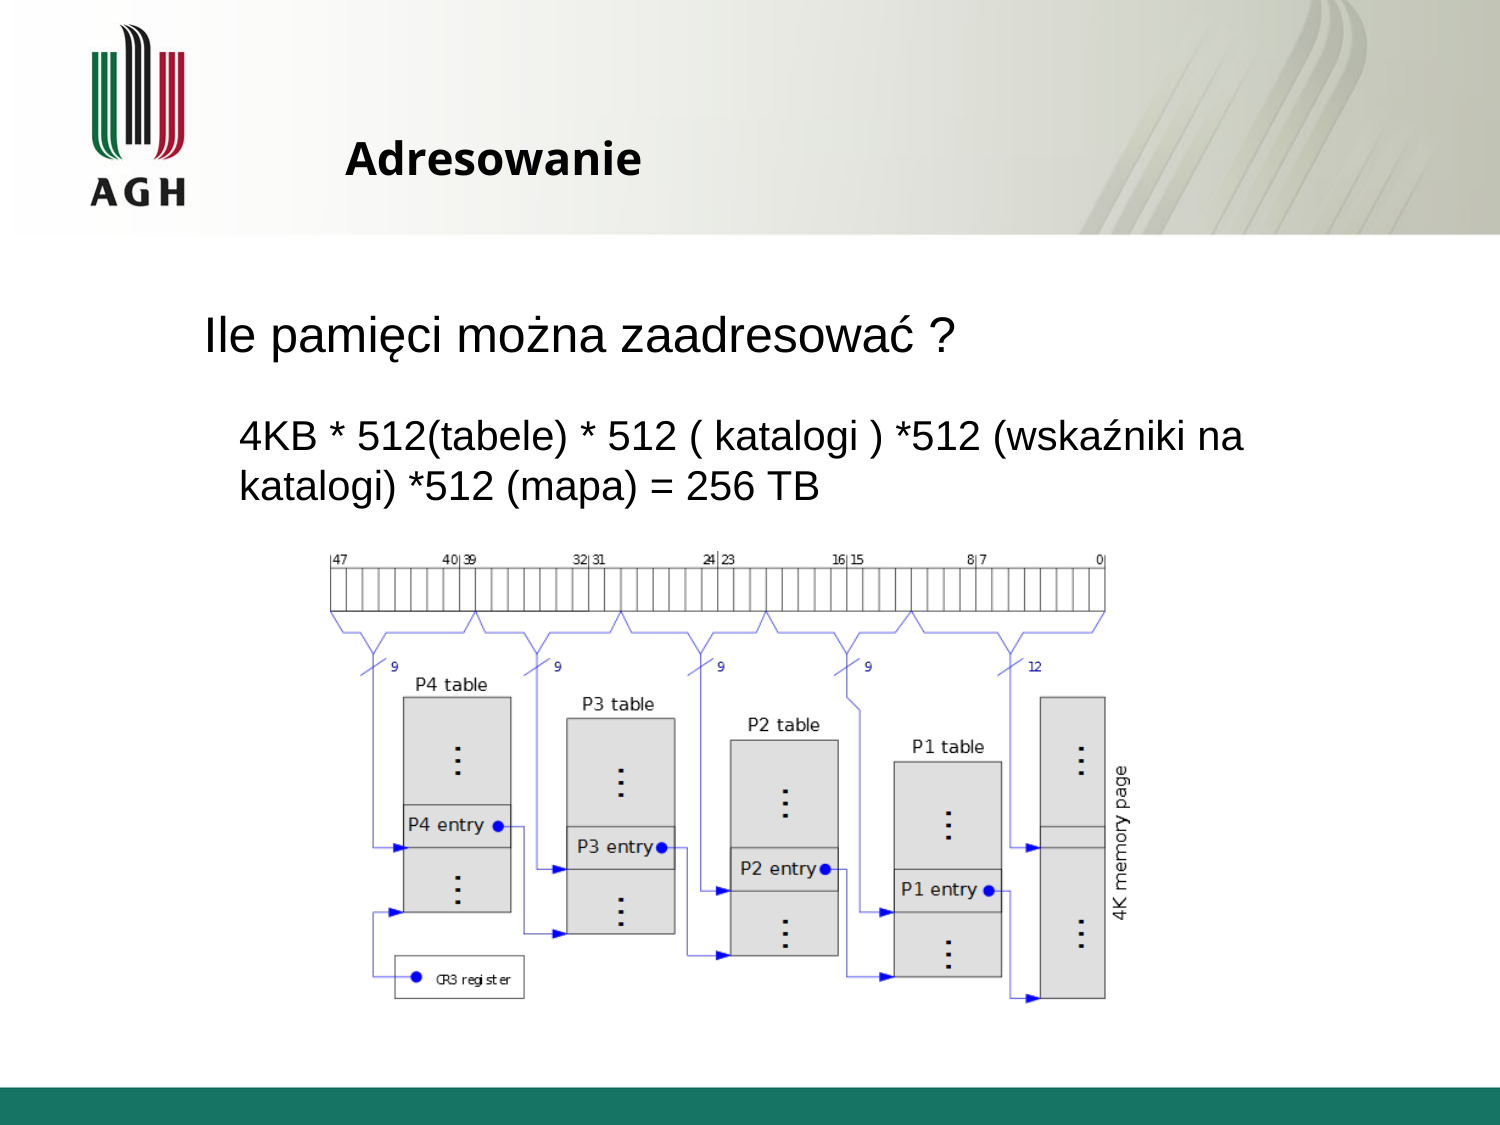

# Adresowanie
Ile pamięci można zaadresować ?
4KB * 512(tabele) * 512 ( katalogi ) *512 (wskaźniki na katalogi) *512 (mapa) = 256 TB